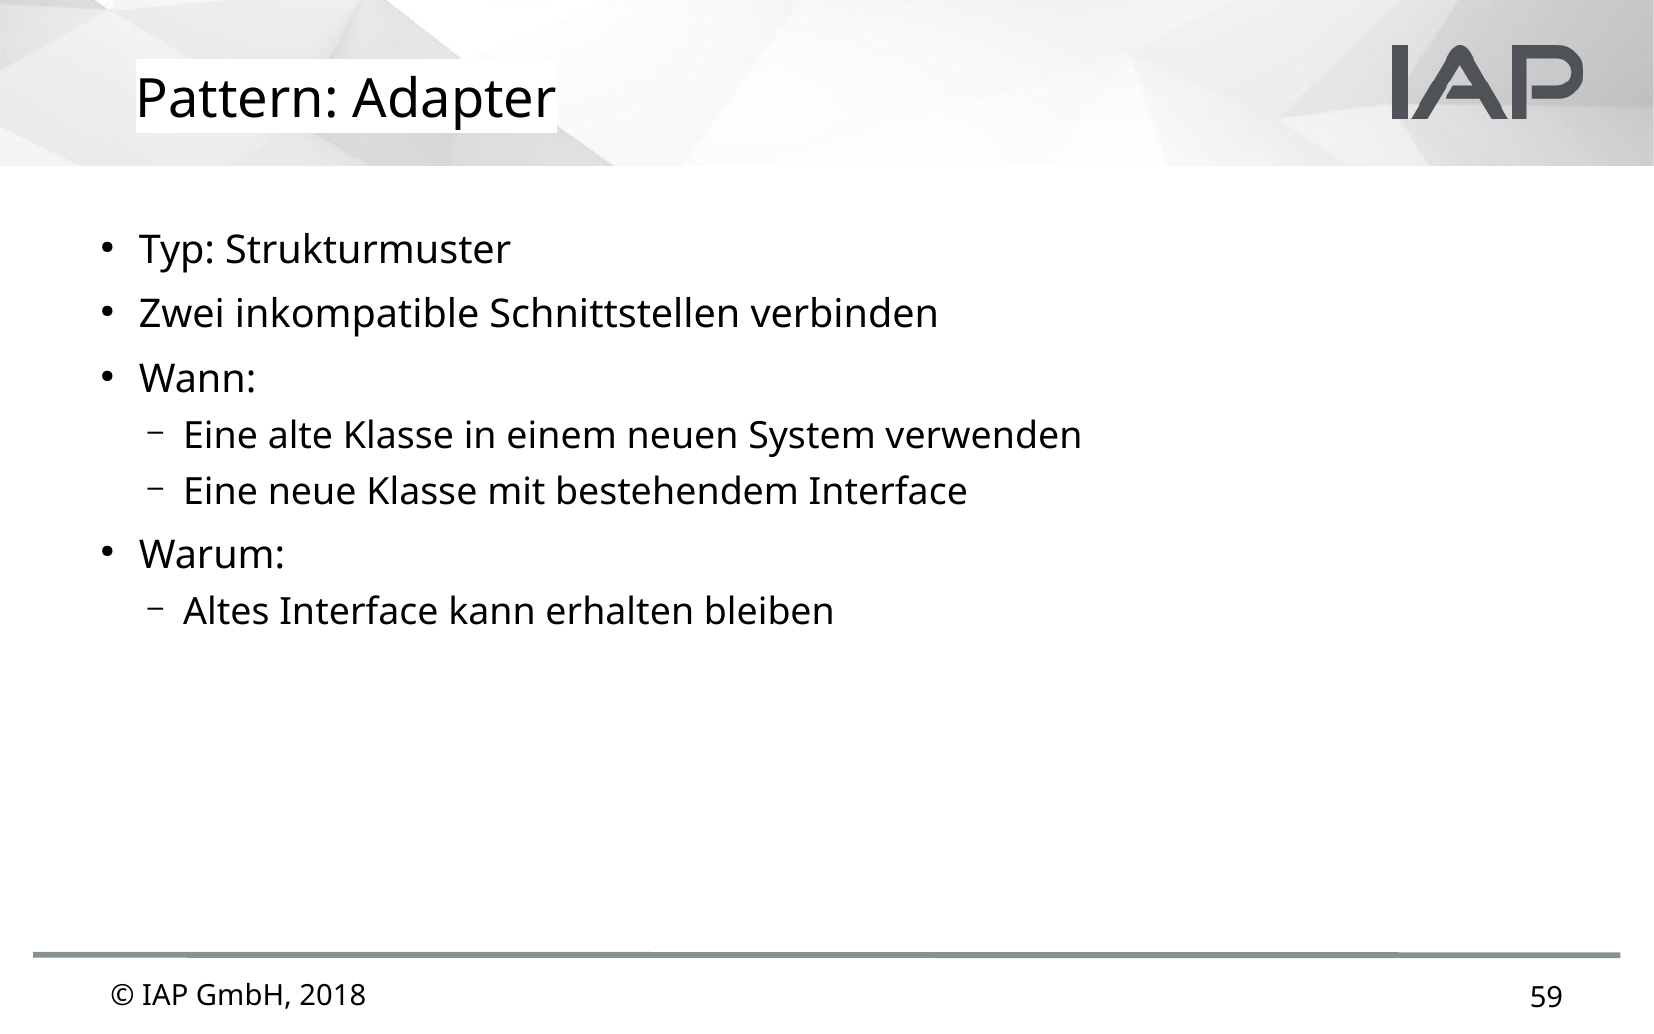

# Pattern: Adapter
Typ: Strukturmuster
Zwei inkompatible Schnittstellen verbinden
Wann:
Eine alte Klasse in einem neuen System verwenden
Eine neue Klasse mit bestehendem Interface
Warum:
Altes Interface kann erhalten bleiben
© IAP GmbH, 2018
59